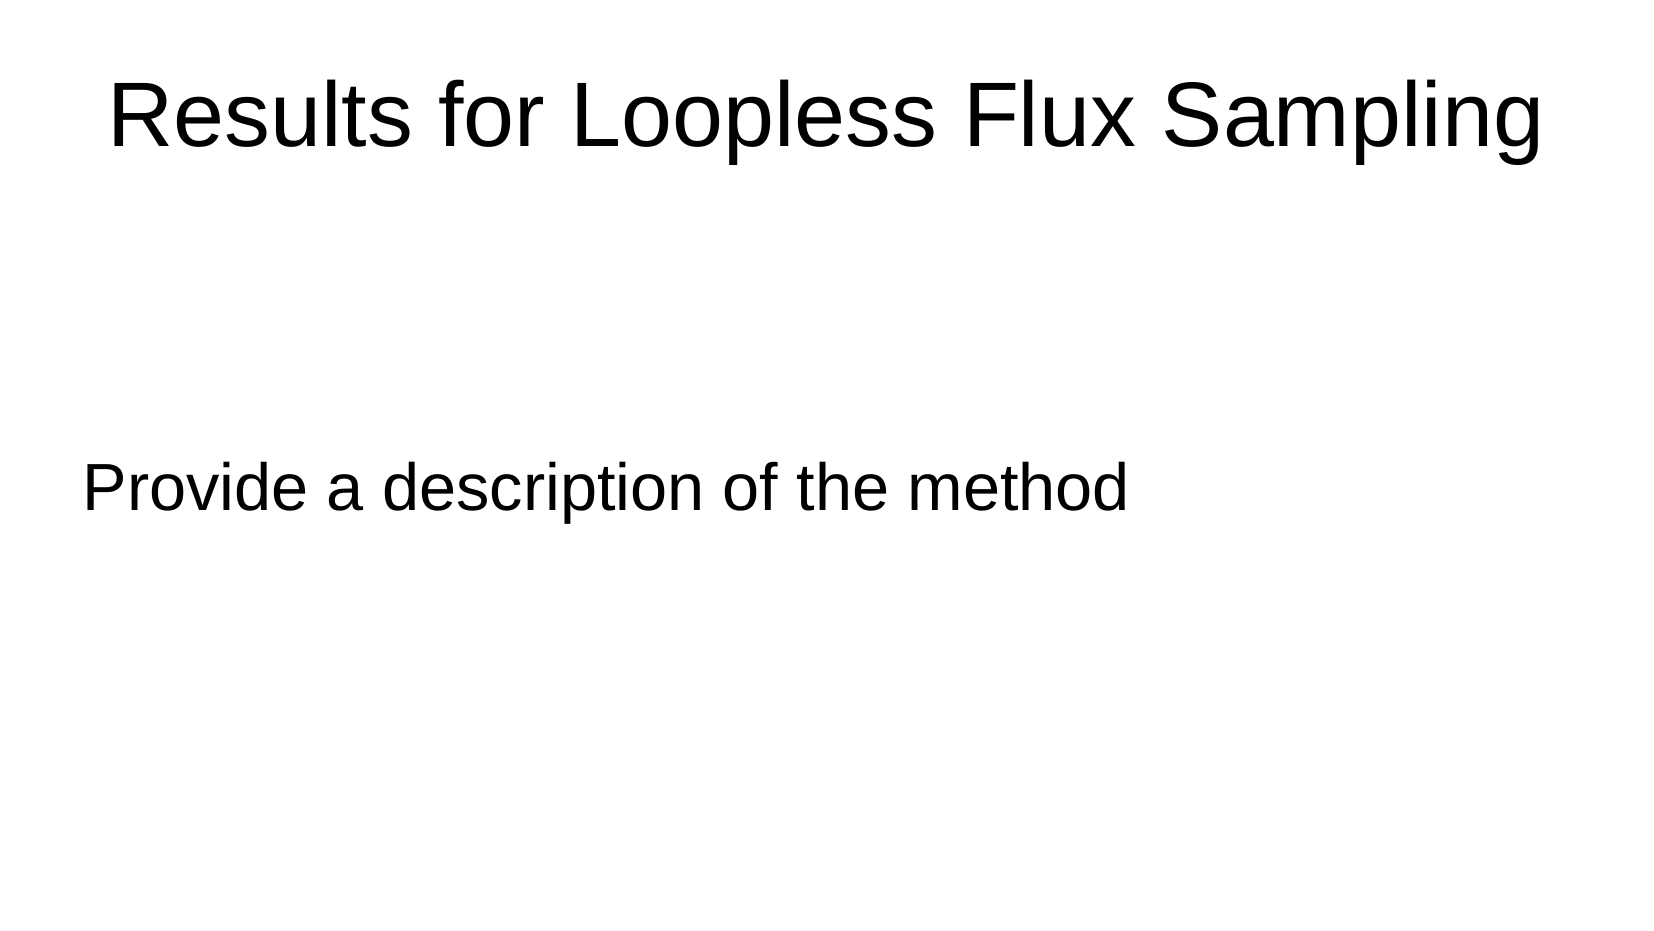

# Results for Loopless Flux Sampling
Provide a description of the method